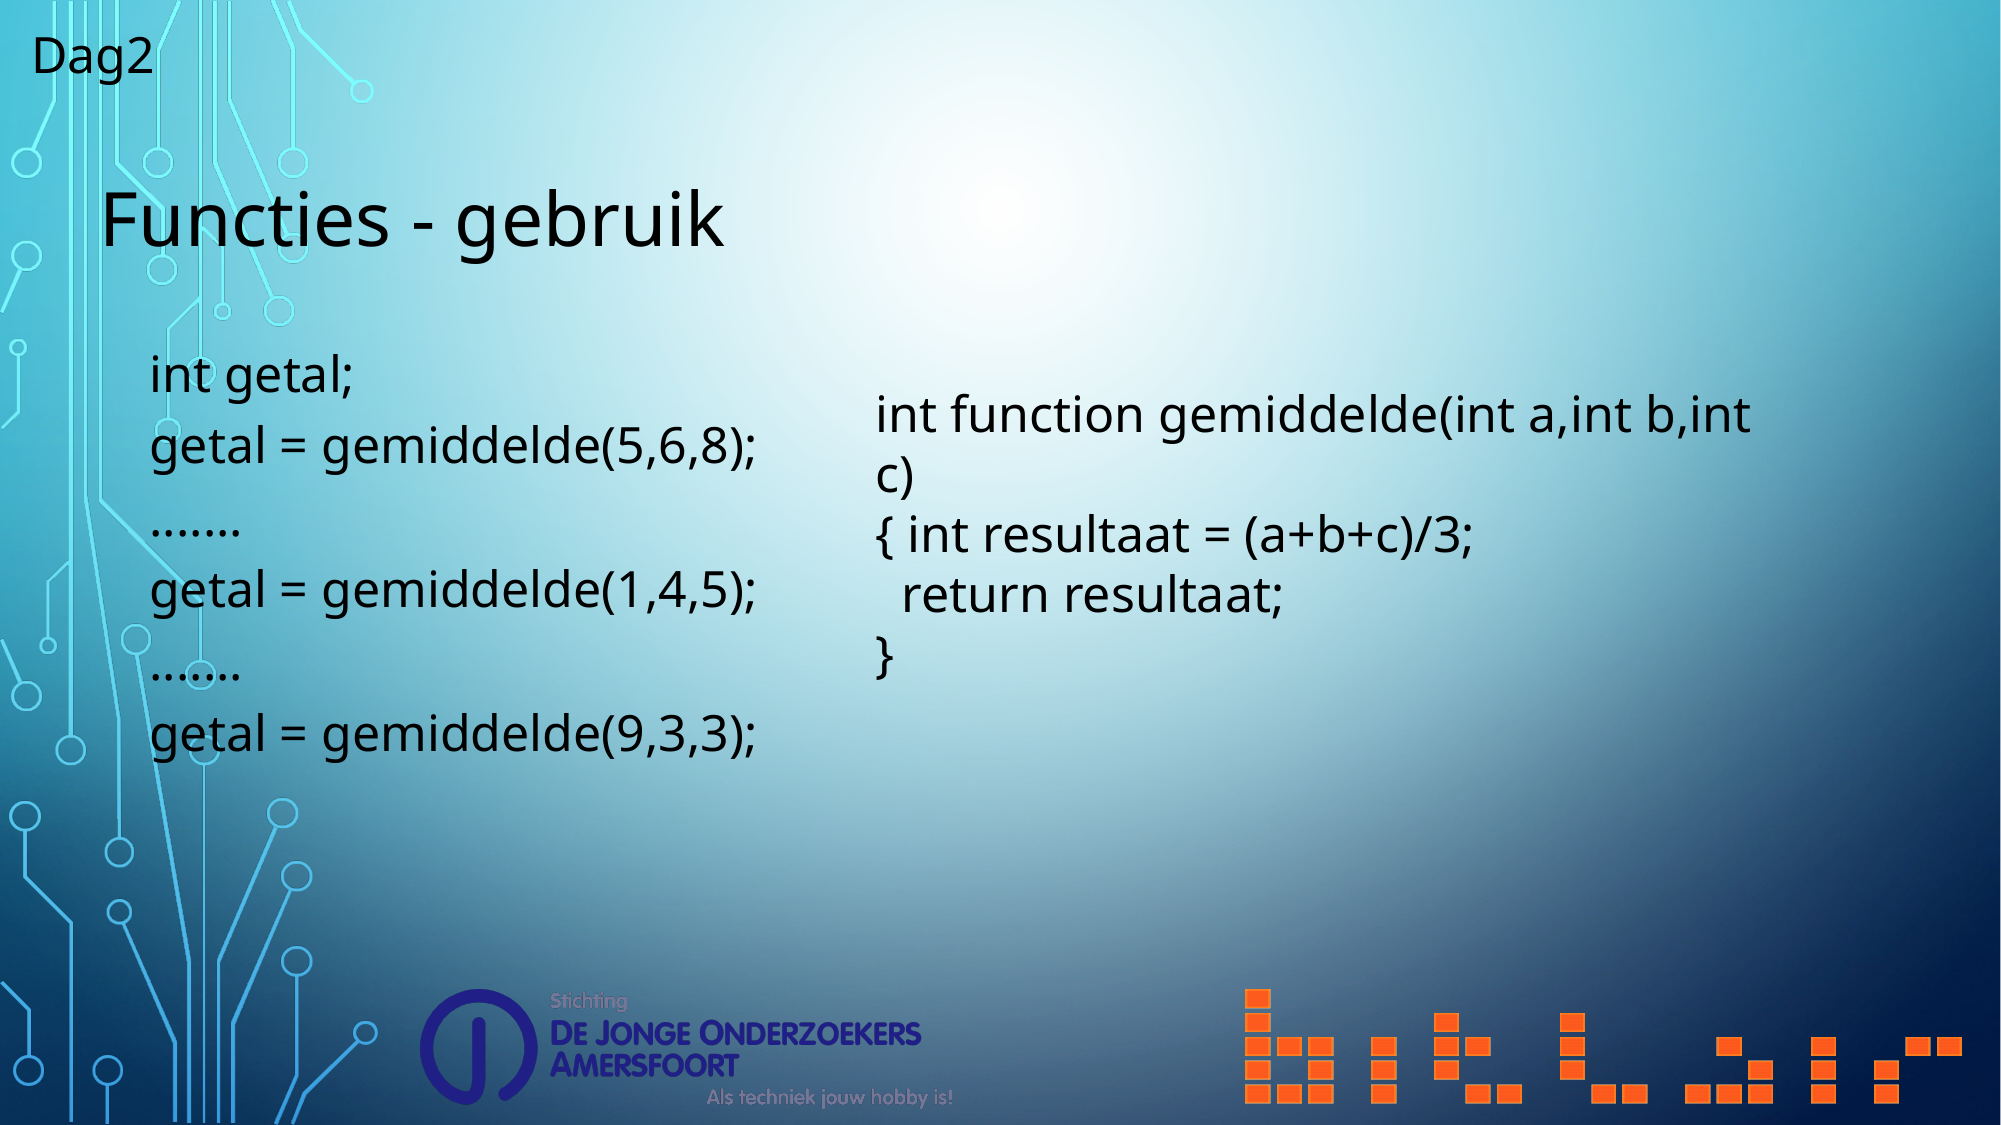

Dag2
# Functies - gebruik
int getal;
getal = gemiddelde(5,6,8);
.......
getal = gemiddelde(1,4,5);
.......
getal = gemiddelde(9,3,3);
int function gemiddelde(int a,int b,int c)
{ int resultaat = (a+b+c)/3;
 return resultaat;
}